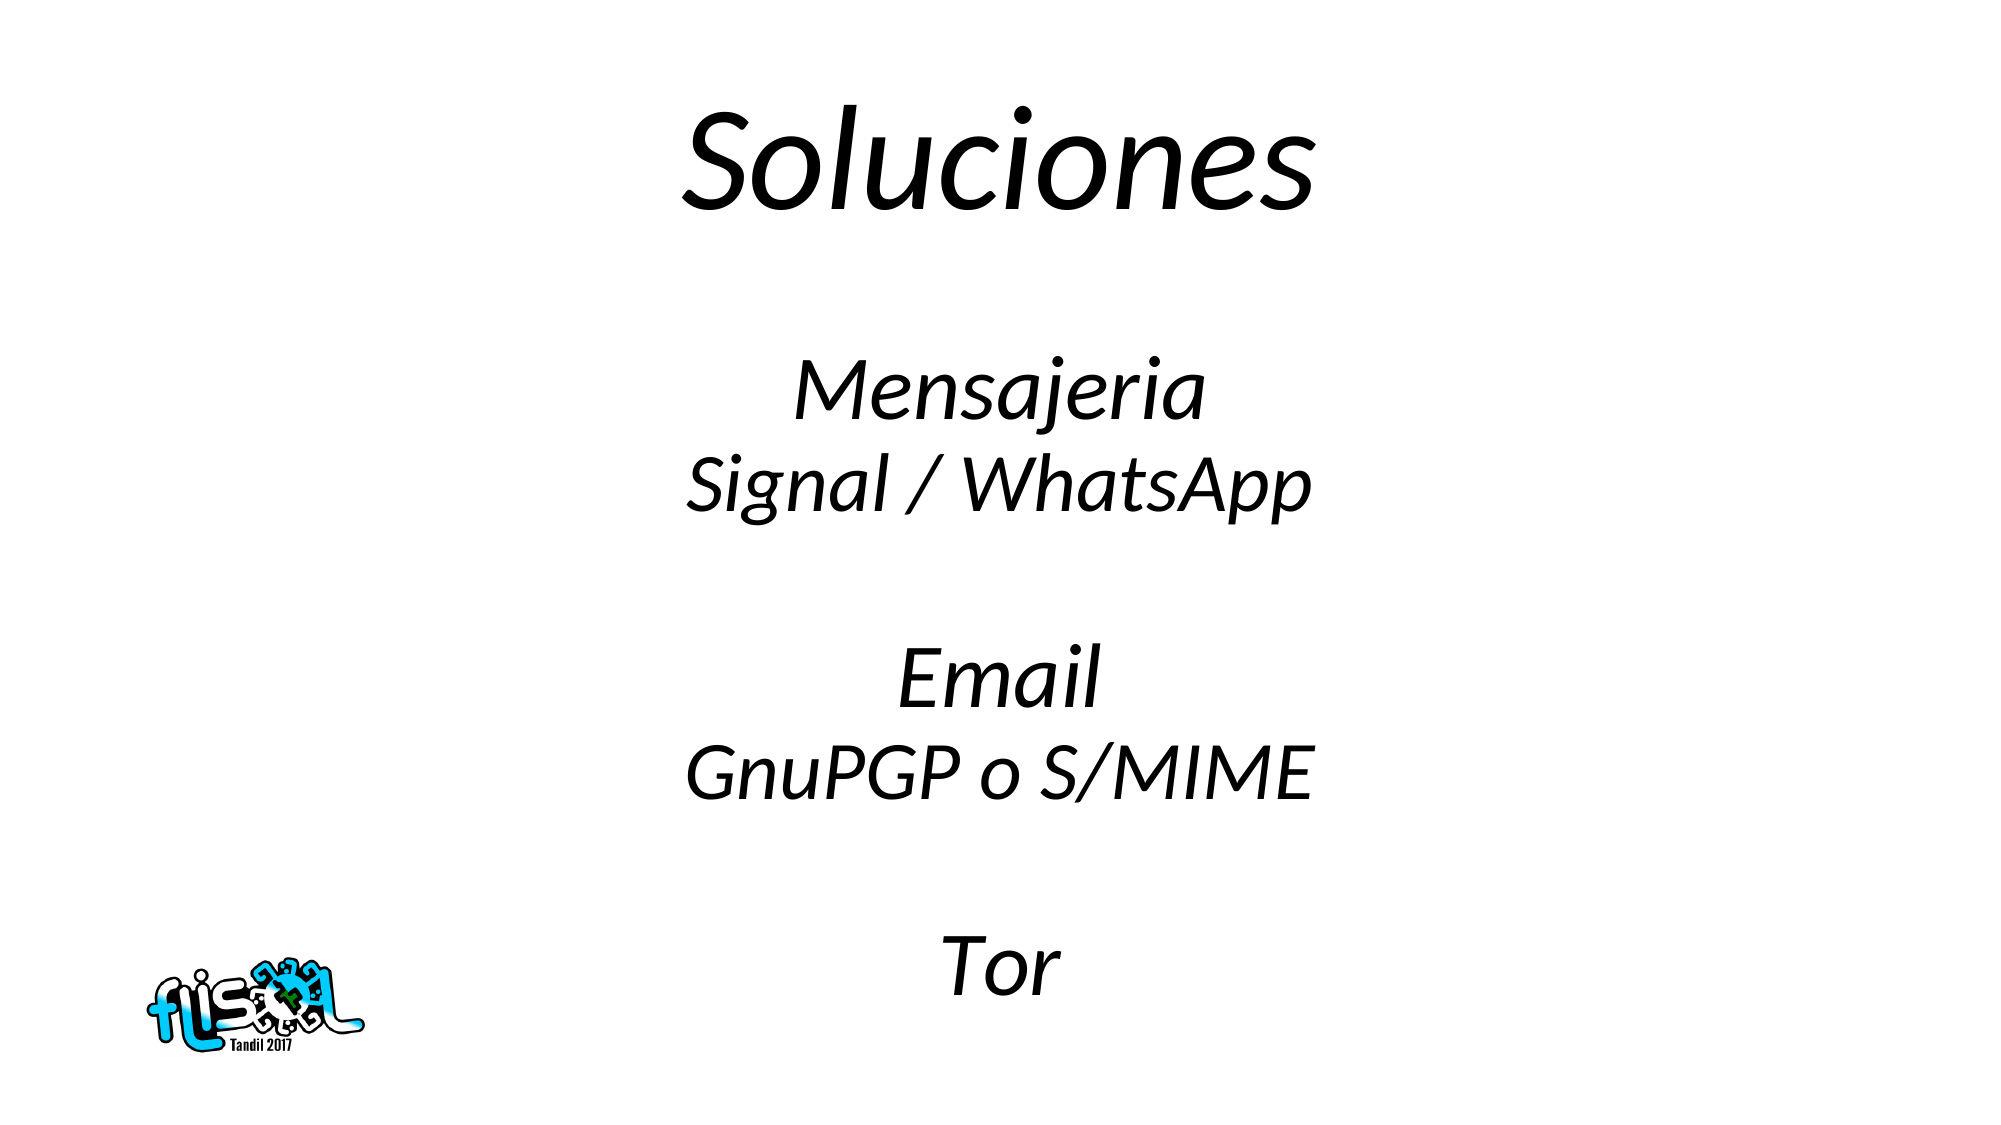

# Soluciones Mensajeria Signal / WhatsApp Email GnuPGP o S/MIME Tor